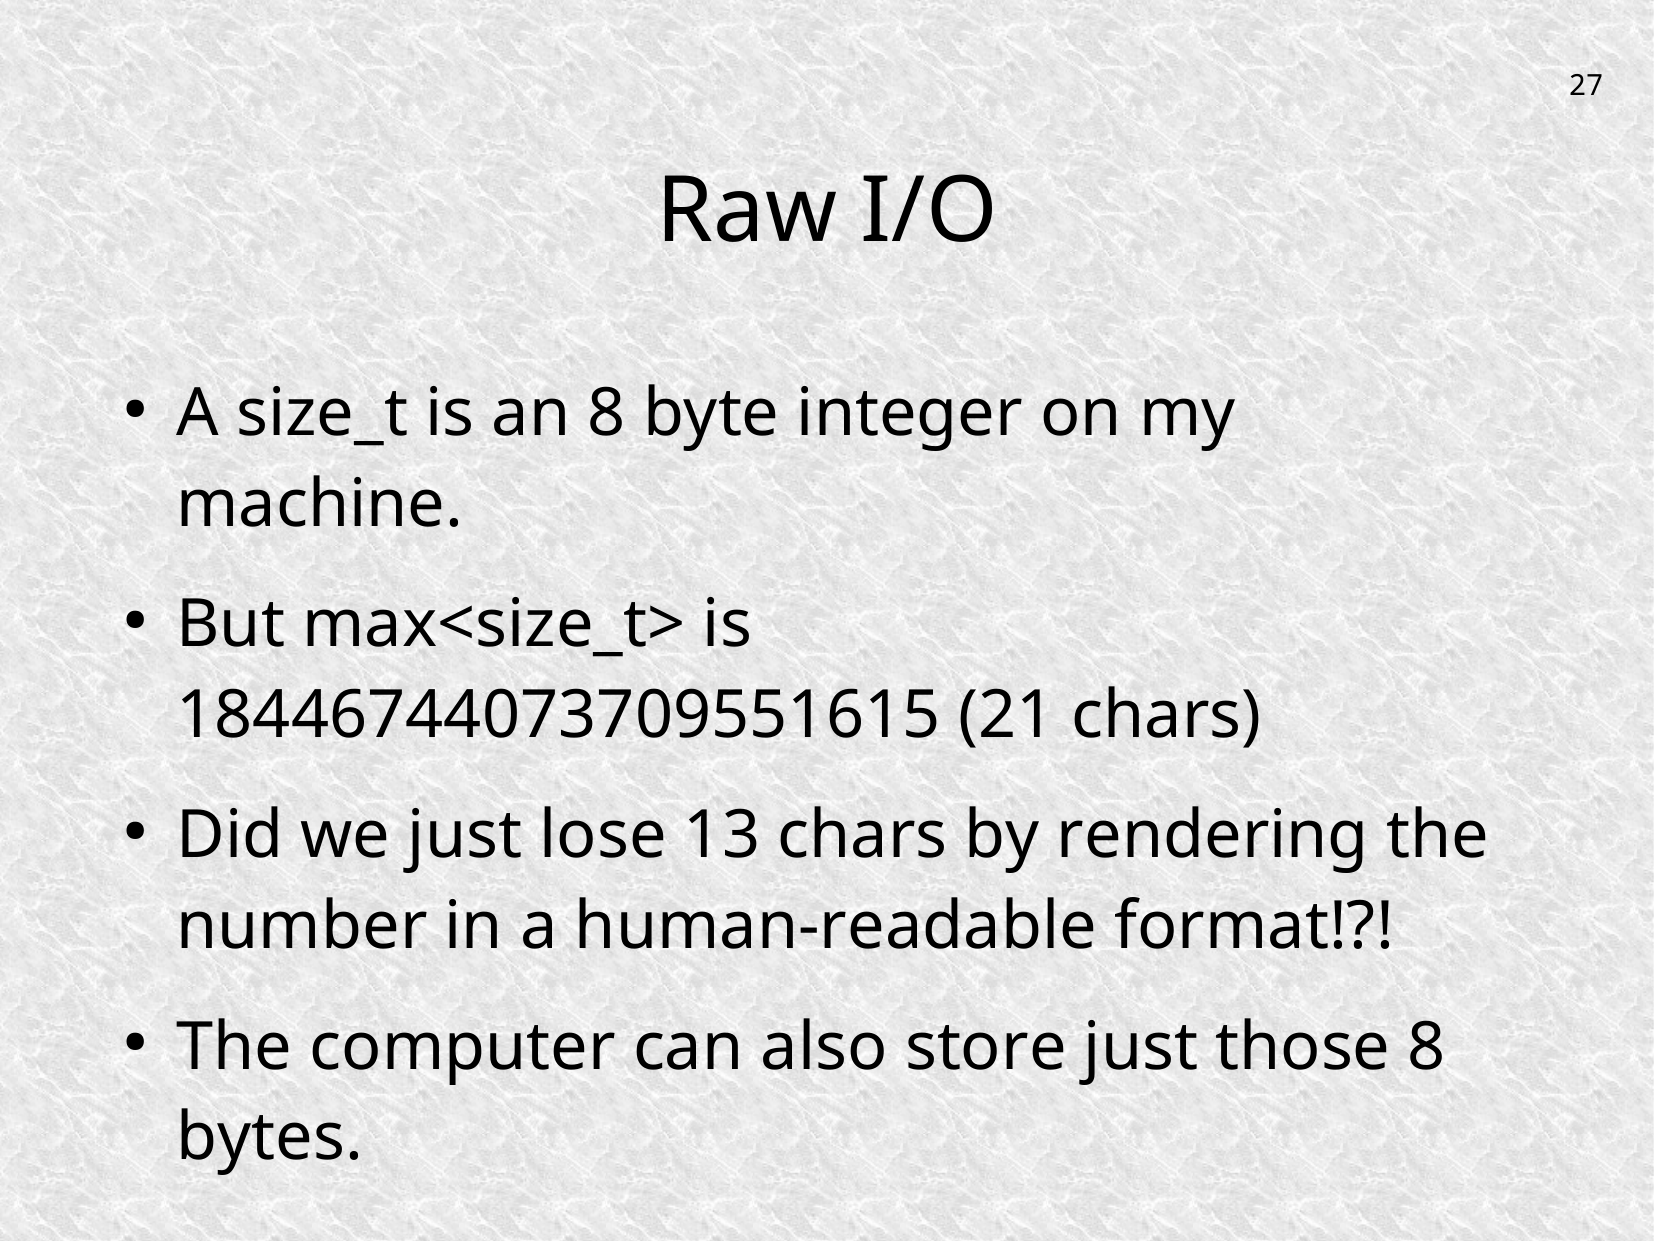

27
# Raw I/O
A size_t is an 8 byte integer on my machine.
But max<size_t> is 18446744073709551615 (21 chars)
Did we just lose 13 chars by rendering the number in a human-readable format!?!
The computer can also store just those 8 bytes.